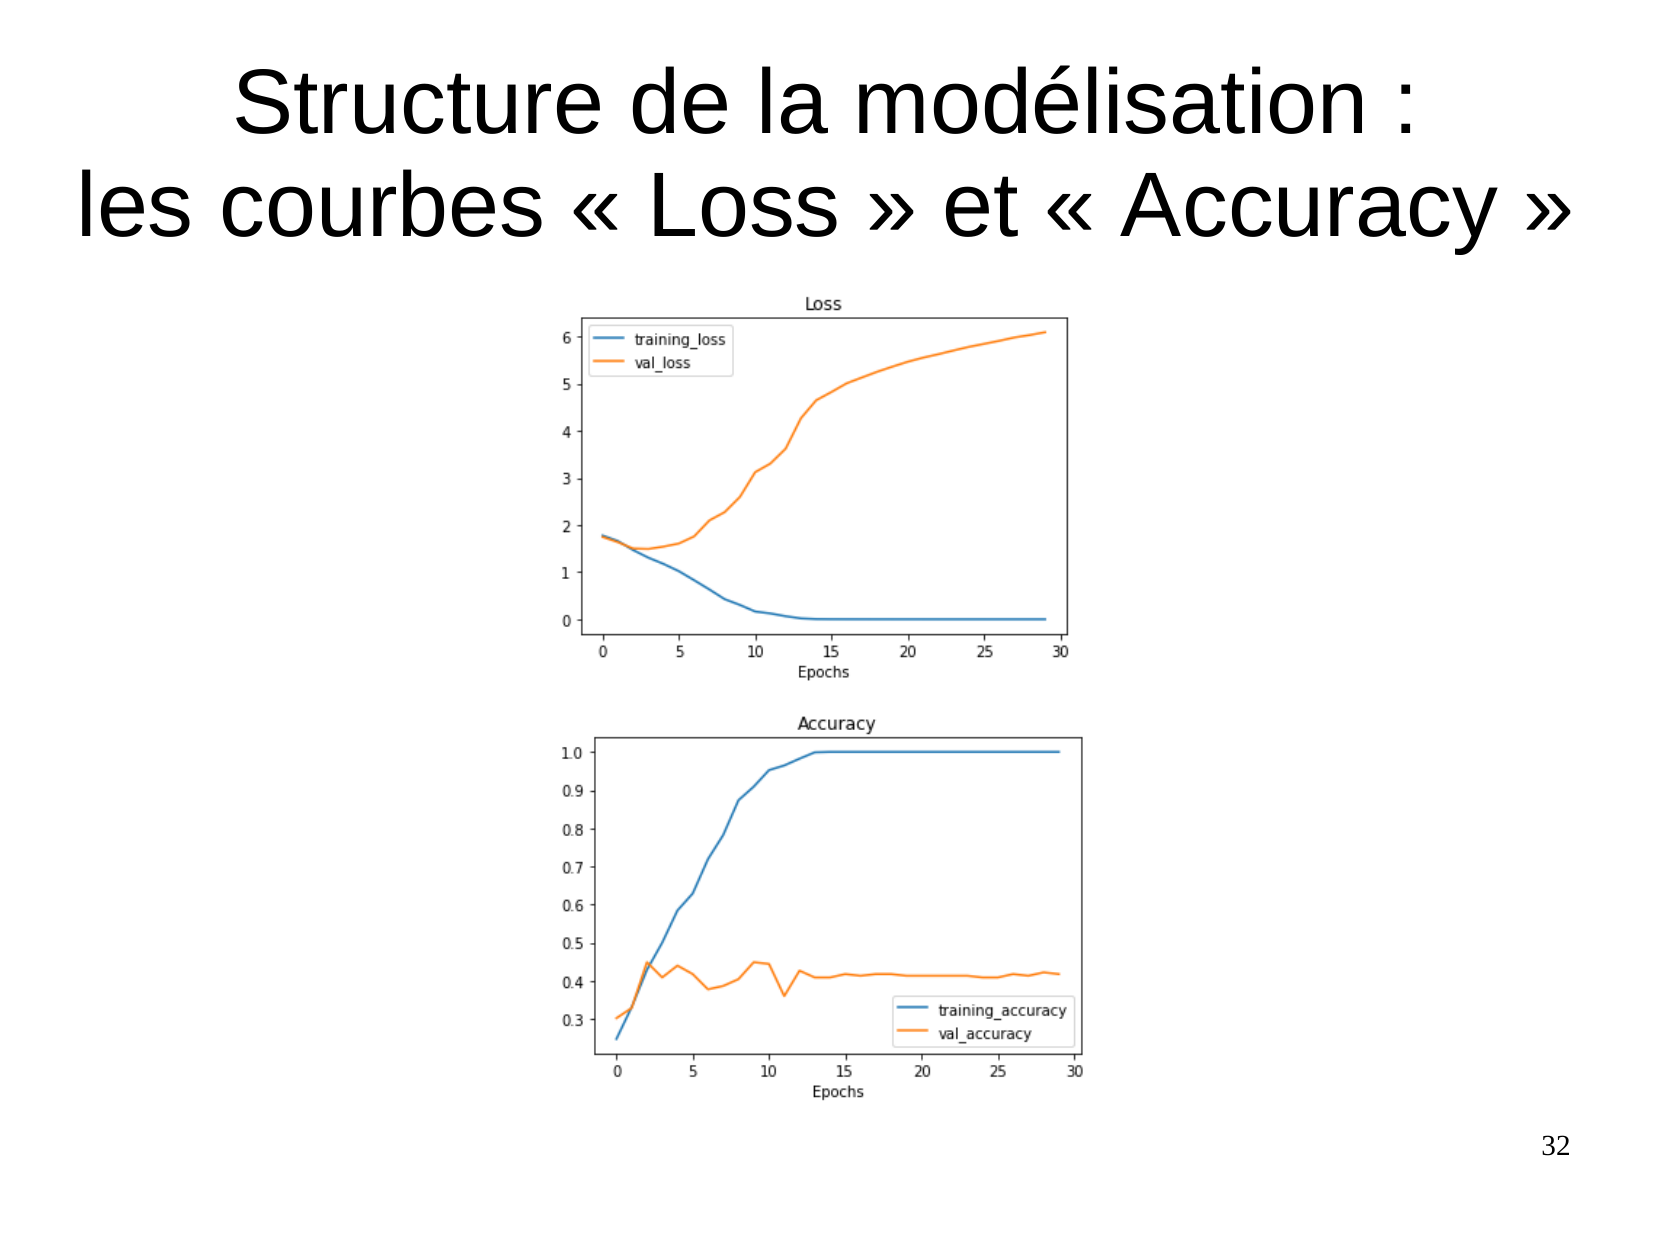

# Structure de la modélisation : les courbes « Loss » et « Accuracy »
32